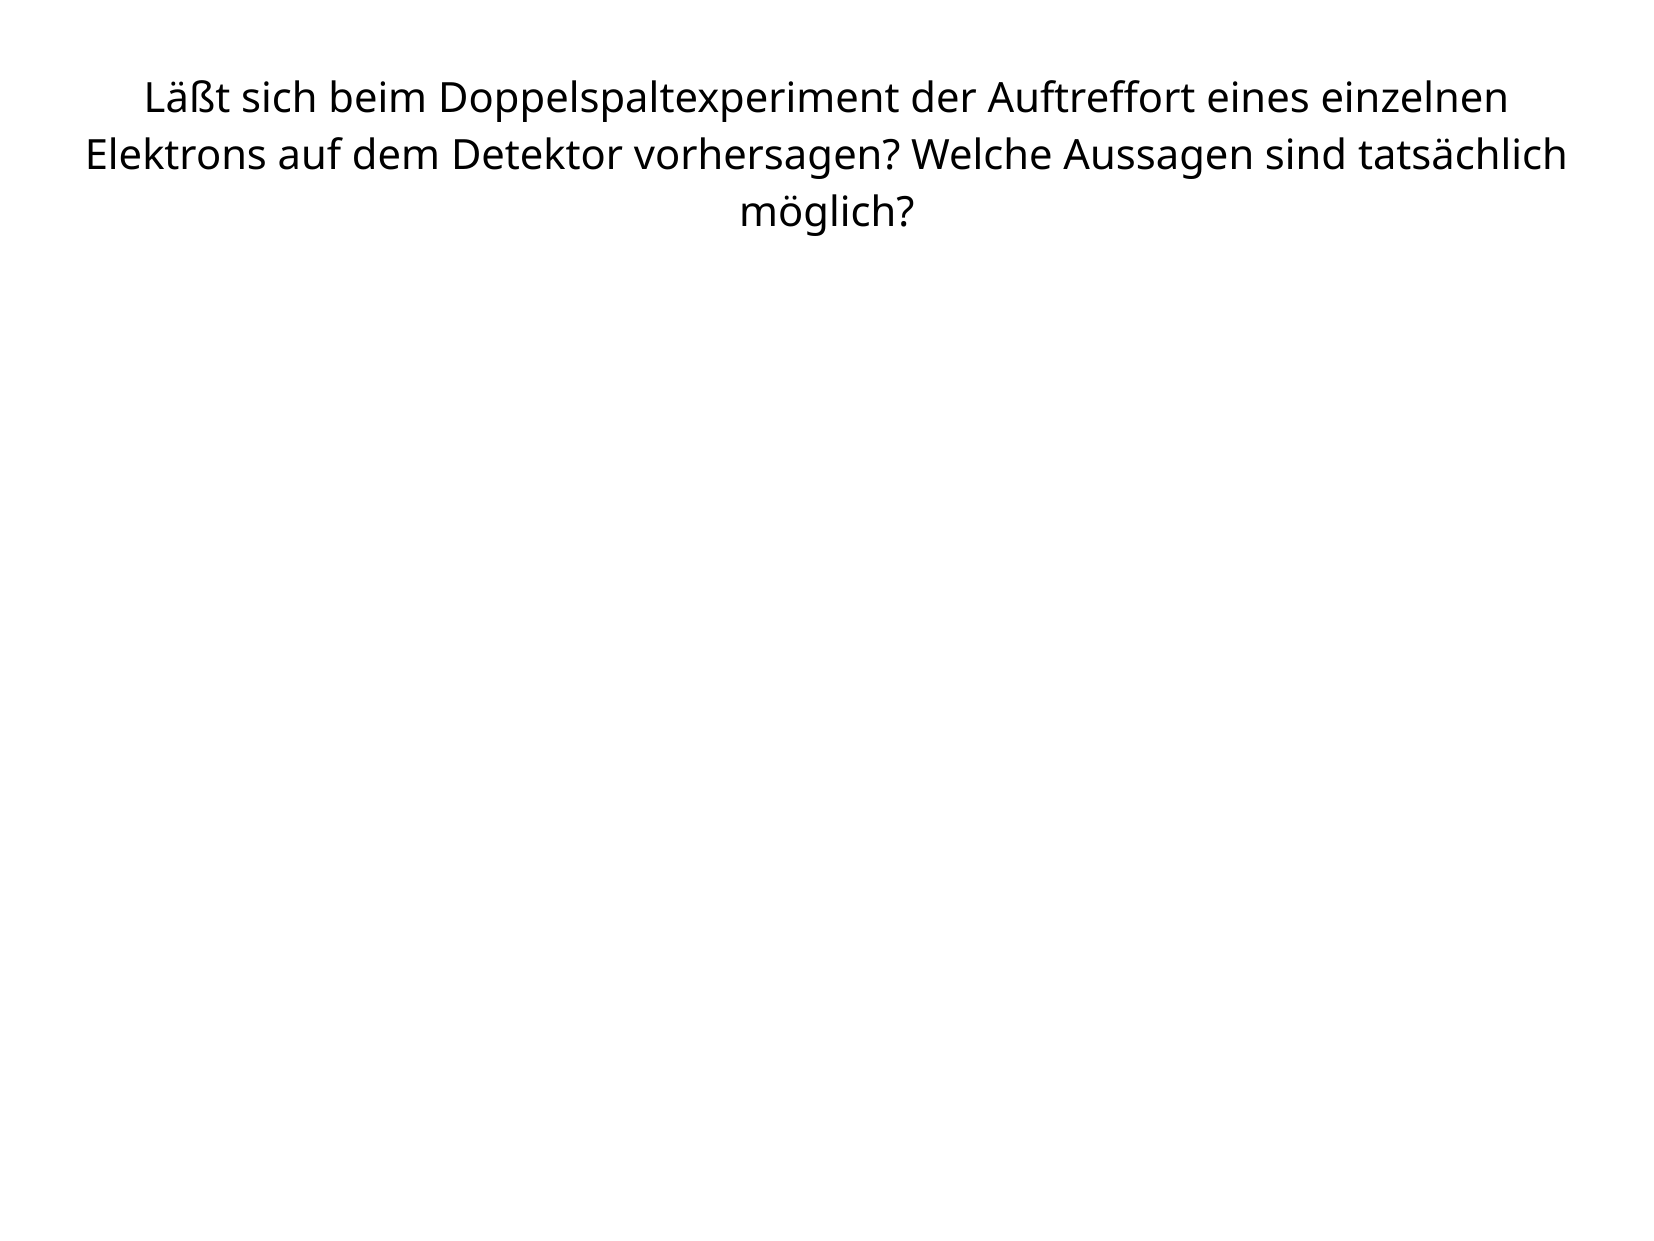

# Läßt sich beim Doppelspaltexperiment der Auftreffort eines einzelnen Elektrons auf dem Detektor vorhersagen? Welche Aussagen sind tatsächlich möglich?